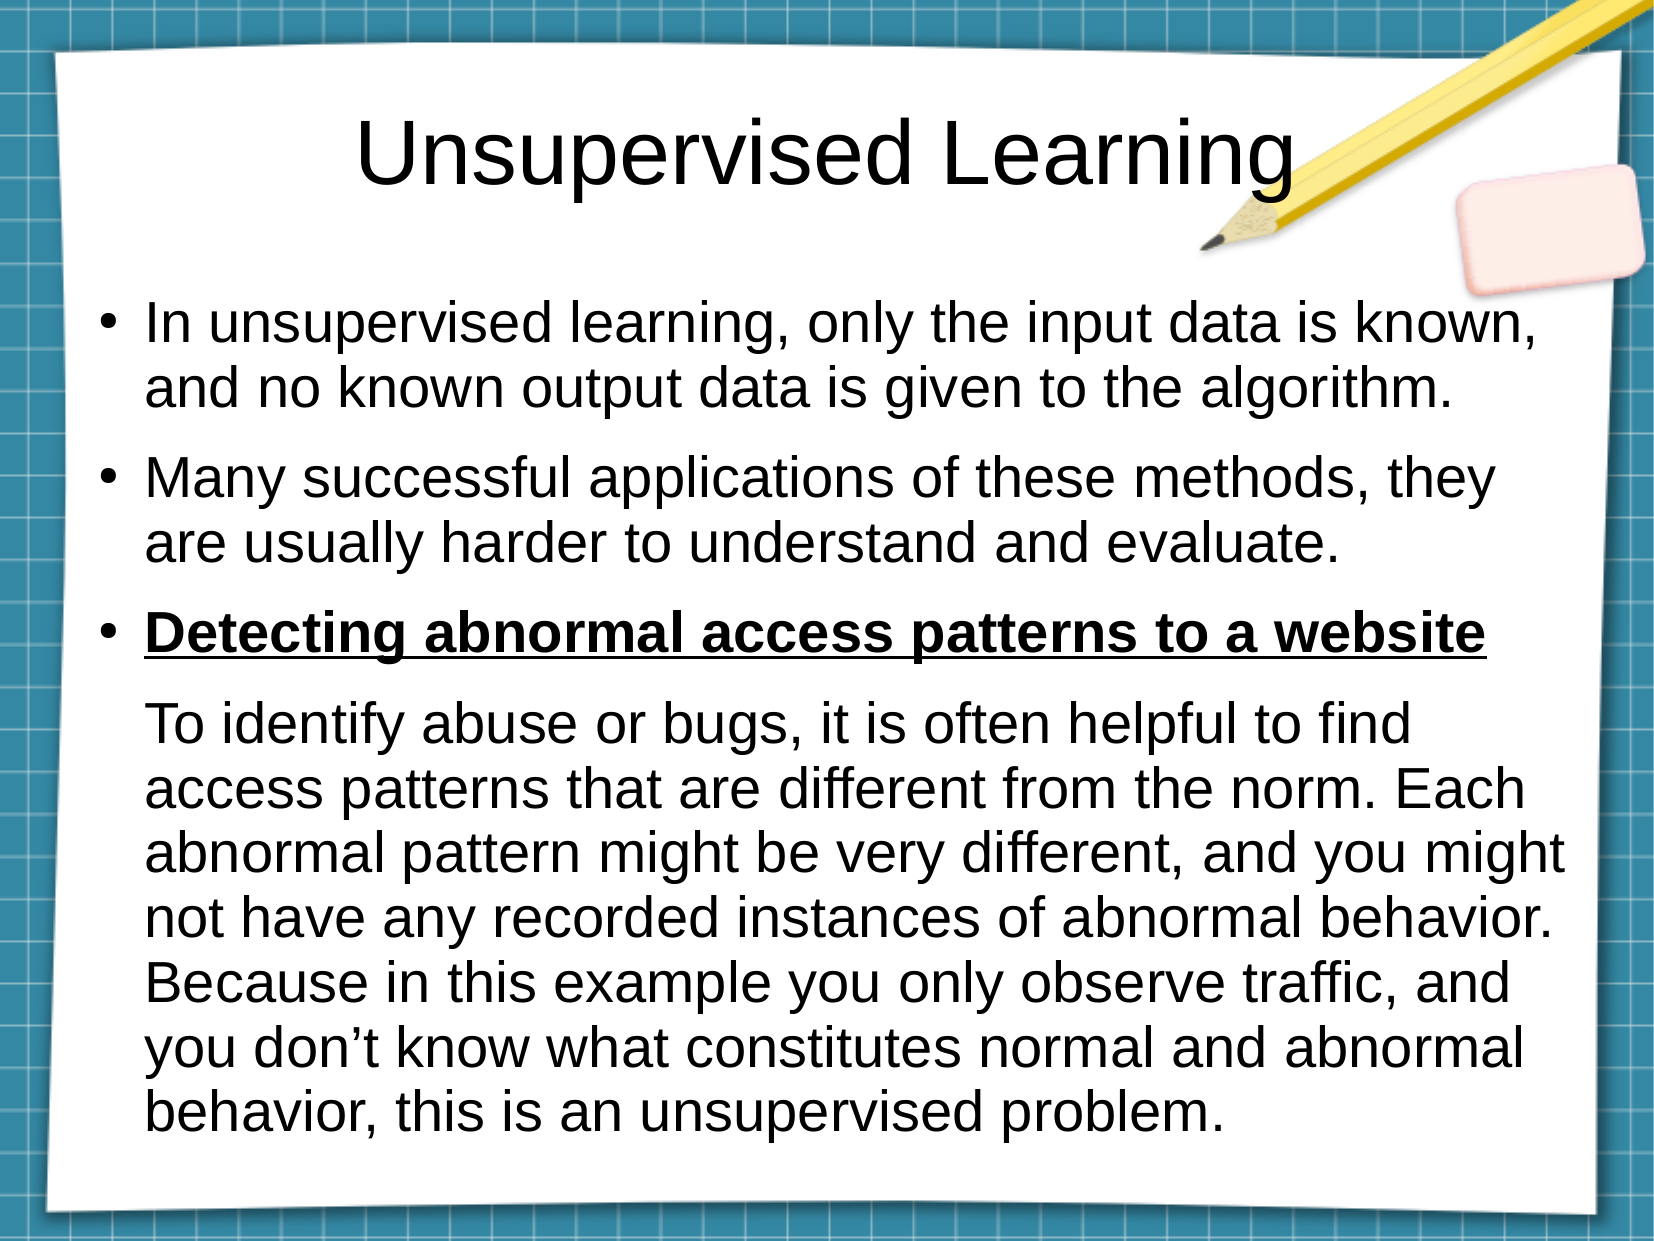

# Unsupervised Learning
In unsupervised learning, only the input data is known, and no known output data is given to the algorithm.
Many successful applications of these methods, they are usually harder to understand and evaluate.
Detecting abnormal access patterns to a website
To identify abuse or bugs, it is often helpful to find access patterns that are different from the norm. Each abnormal pattern might be very different, and you might not have any recorded instances of abnormal behavior. Because in this example you only observe traffic, and you don’t know what constitutes normal and abnormal behavior, this is an unsupervised problem.